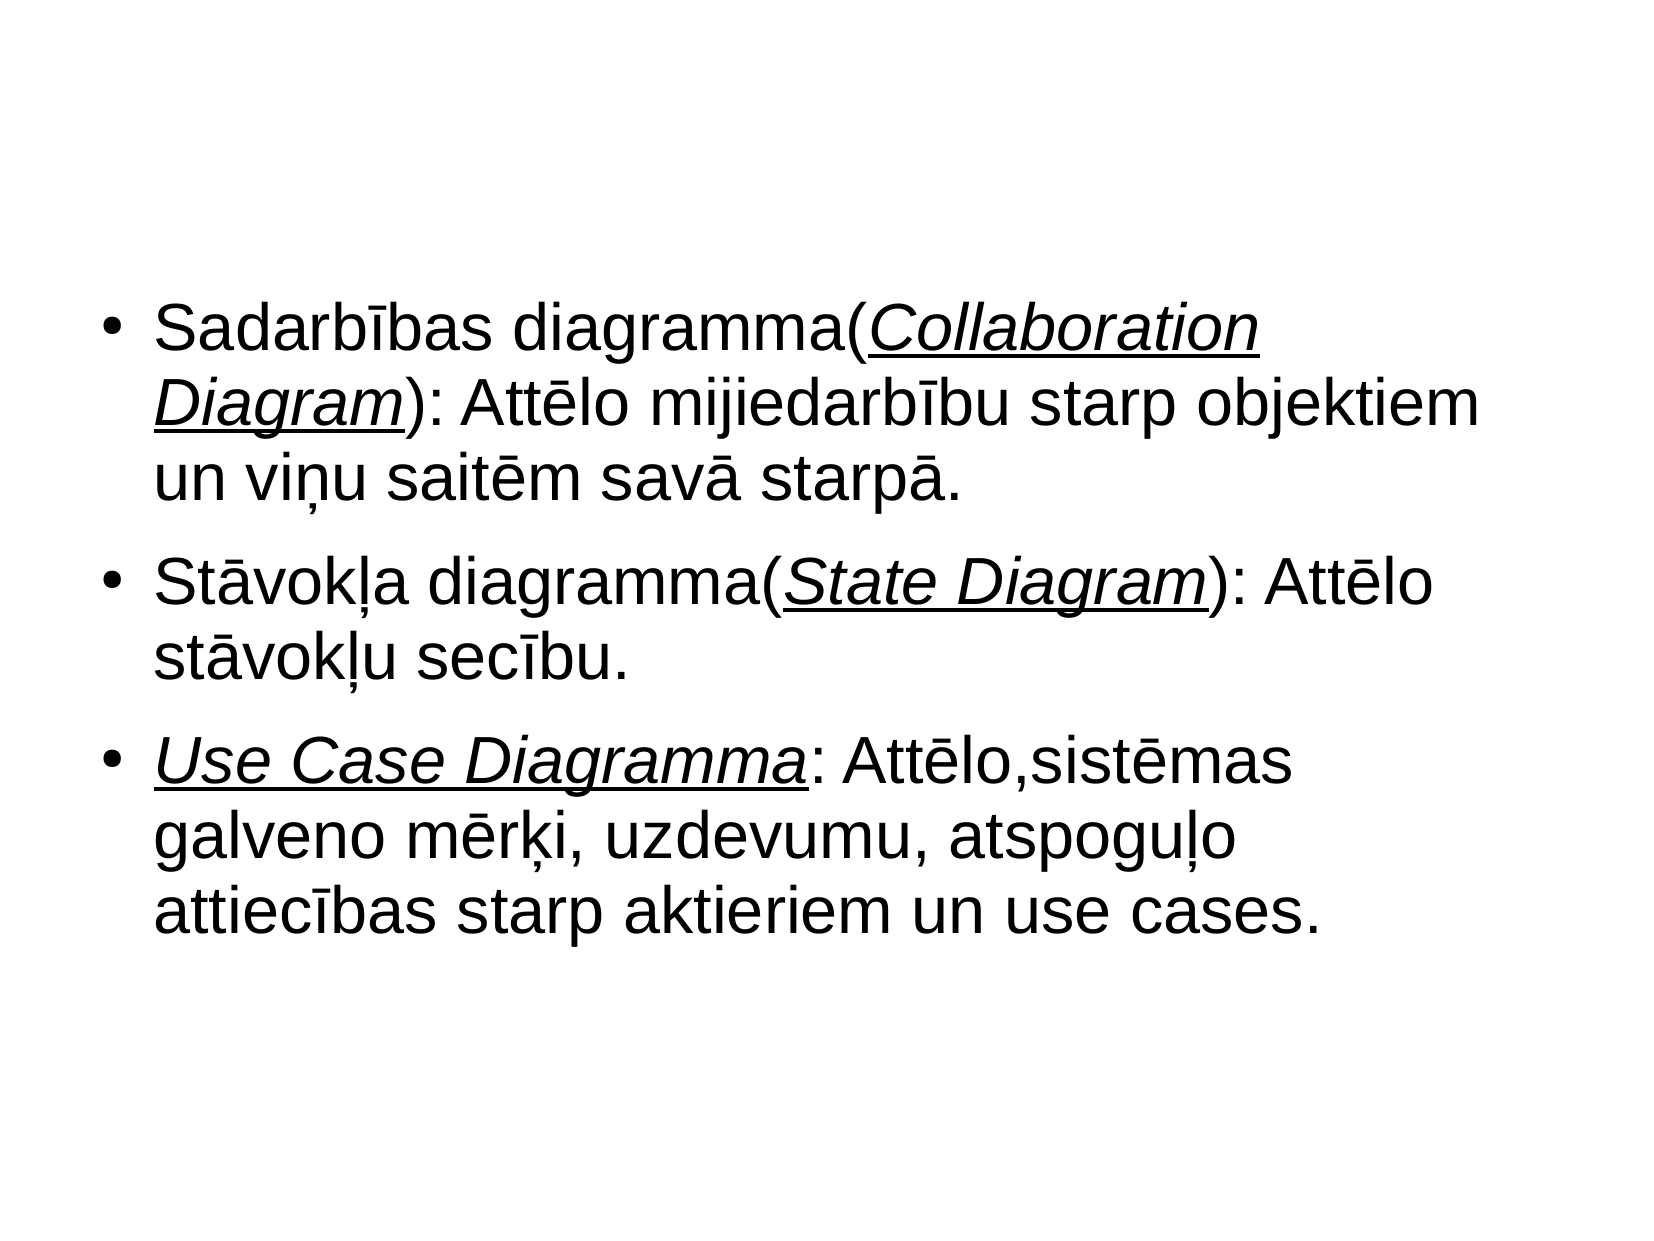

#
Sadarbības diagramma(Collaboration Diagram): Attēlo mijiedarbību starp objektiem un viņu saitēm savā starpā.
Stāvokļa diagramma(State Diagram): Attēlo stāvokļu secību.
Use Case Diagramma: Attēlo,sistēmas galveno mērķi, uzdevumu, atspoguļo attiecības starp aktieriem un use cases.